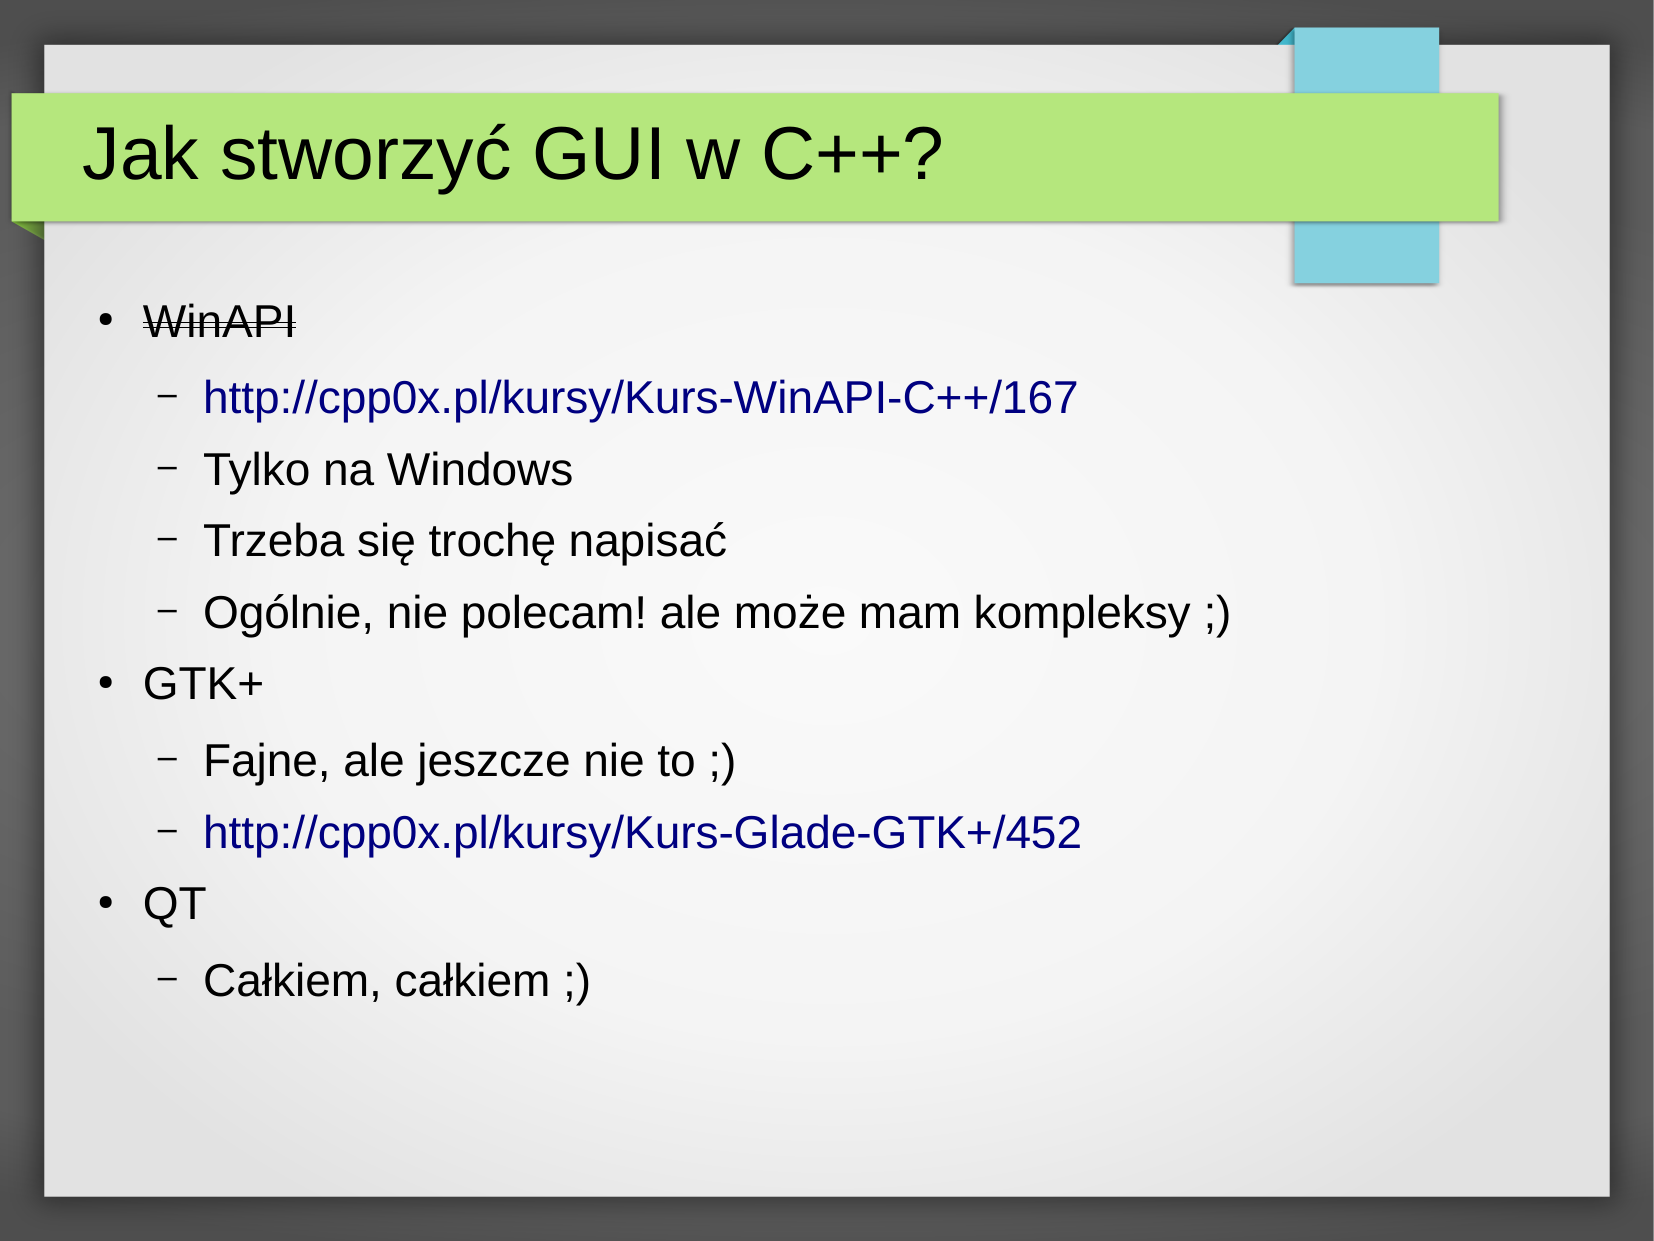

# Jak stworzyć GUI w C++?
WinAPI
http://cpp0x.pl/kursy/Kurs-WinAPI-C++/167
Tylko na Windows
Trzeba się trochę napisać
Ogólnie, nie polecam! ale może mam kompleksy ;)
GTK+
Fajne, ale jeszcze nie to ;)
http://cpp0x.pl/kursy/Kurs-Glade-GTK+/452
QT
Całkiem, całkiem ;)